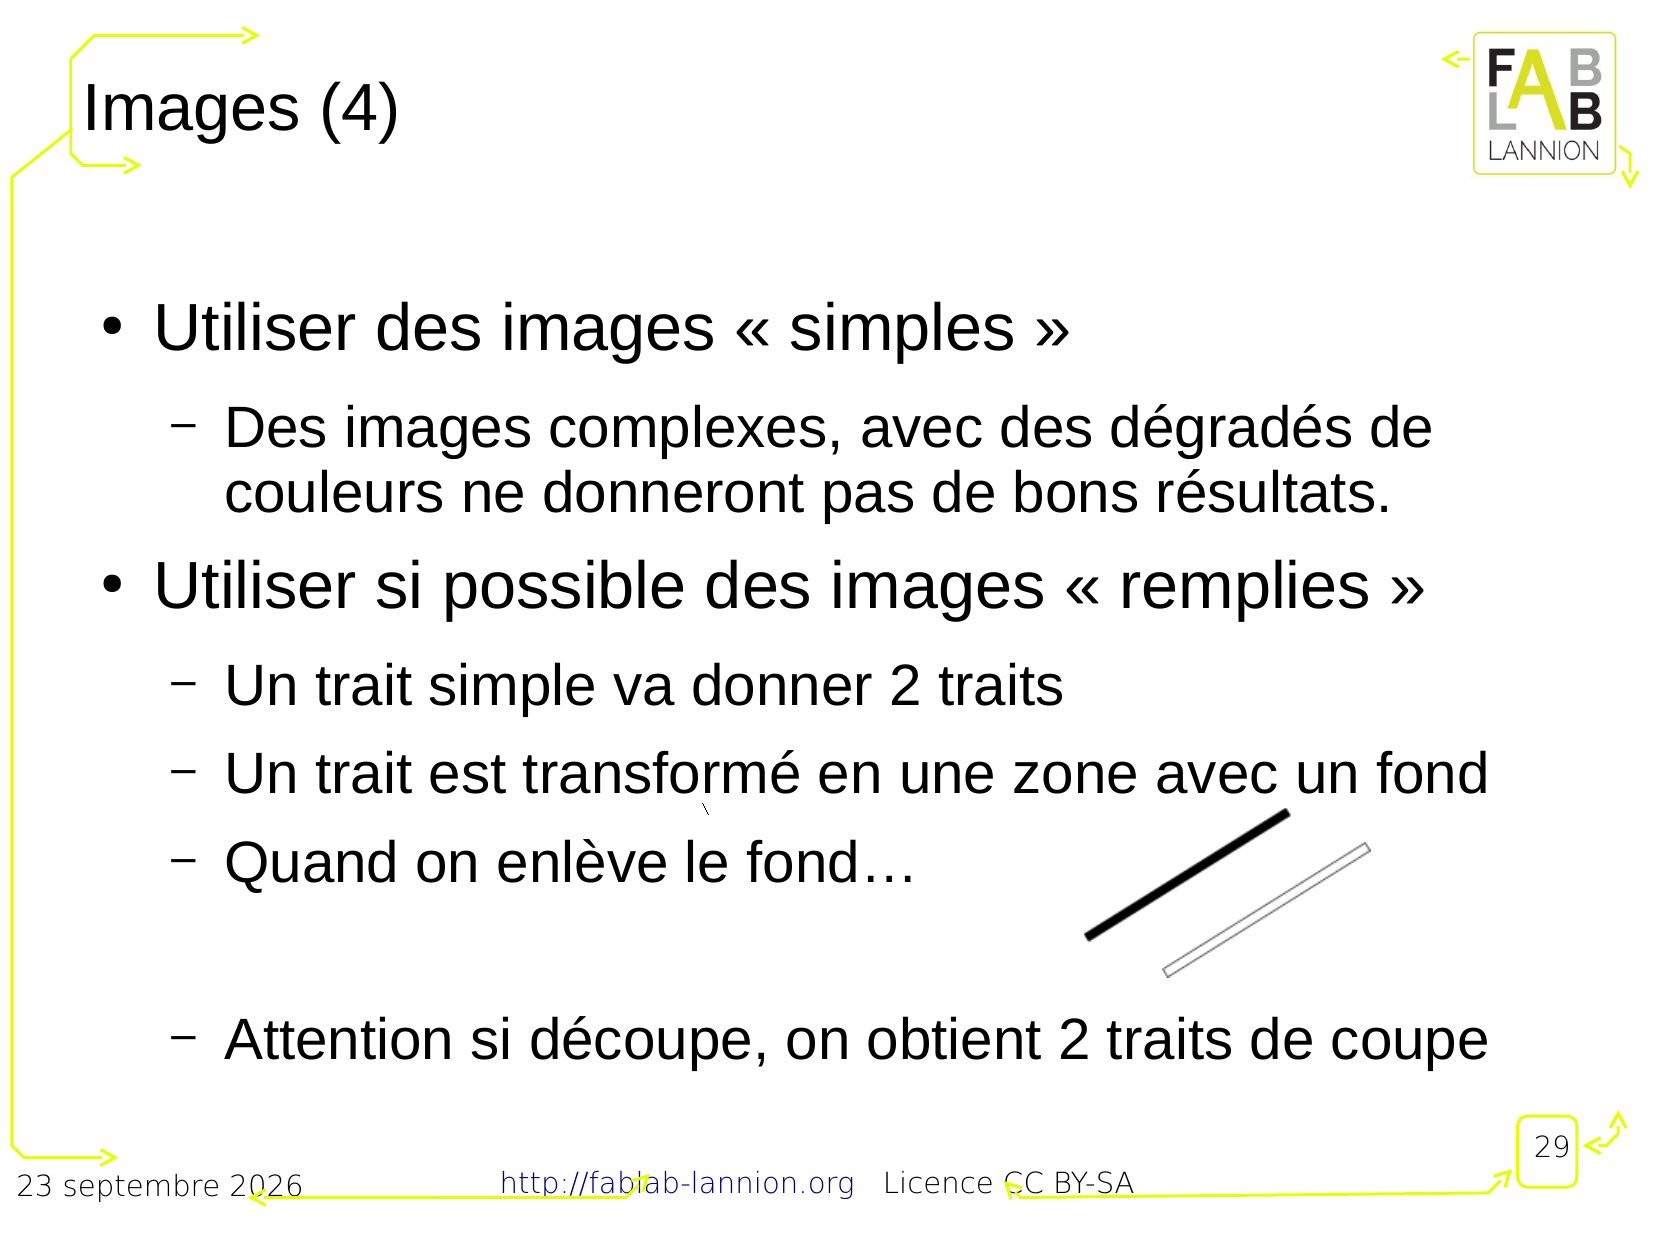

# Images (4)
Utiliser des images « simples »
Des images complexes, avec des dégradés de couleurs ne donneront pas de bons résultats.
Utiliser si possible des images « remplies »
Un trait simple va donner 2 traits
Un trait est transformé en une zone avec un fond
Quand on enlève le fond…
Attention si découpe, on obtient 2 traits de coupe
29